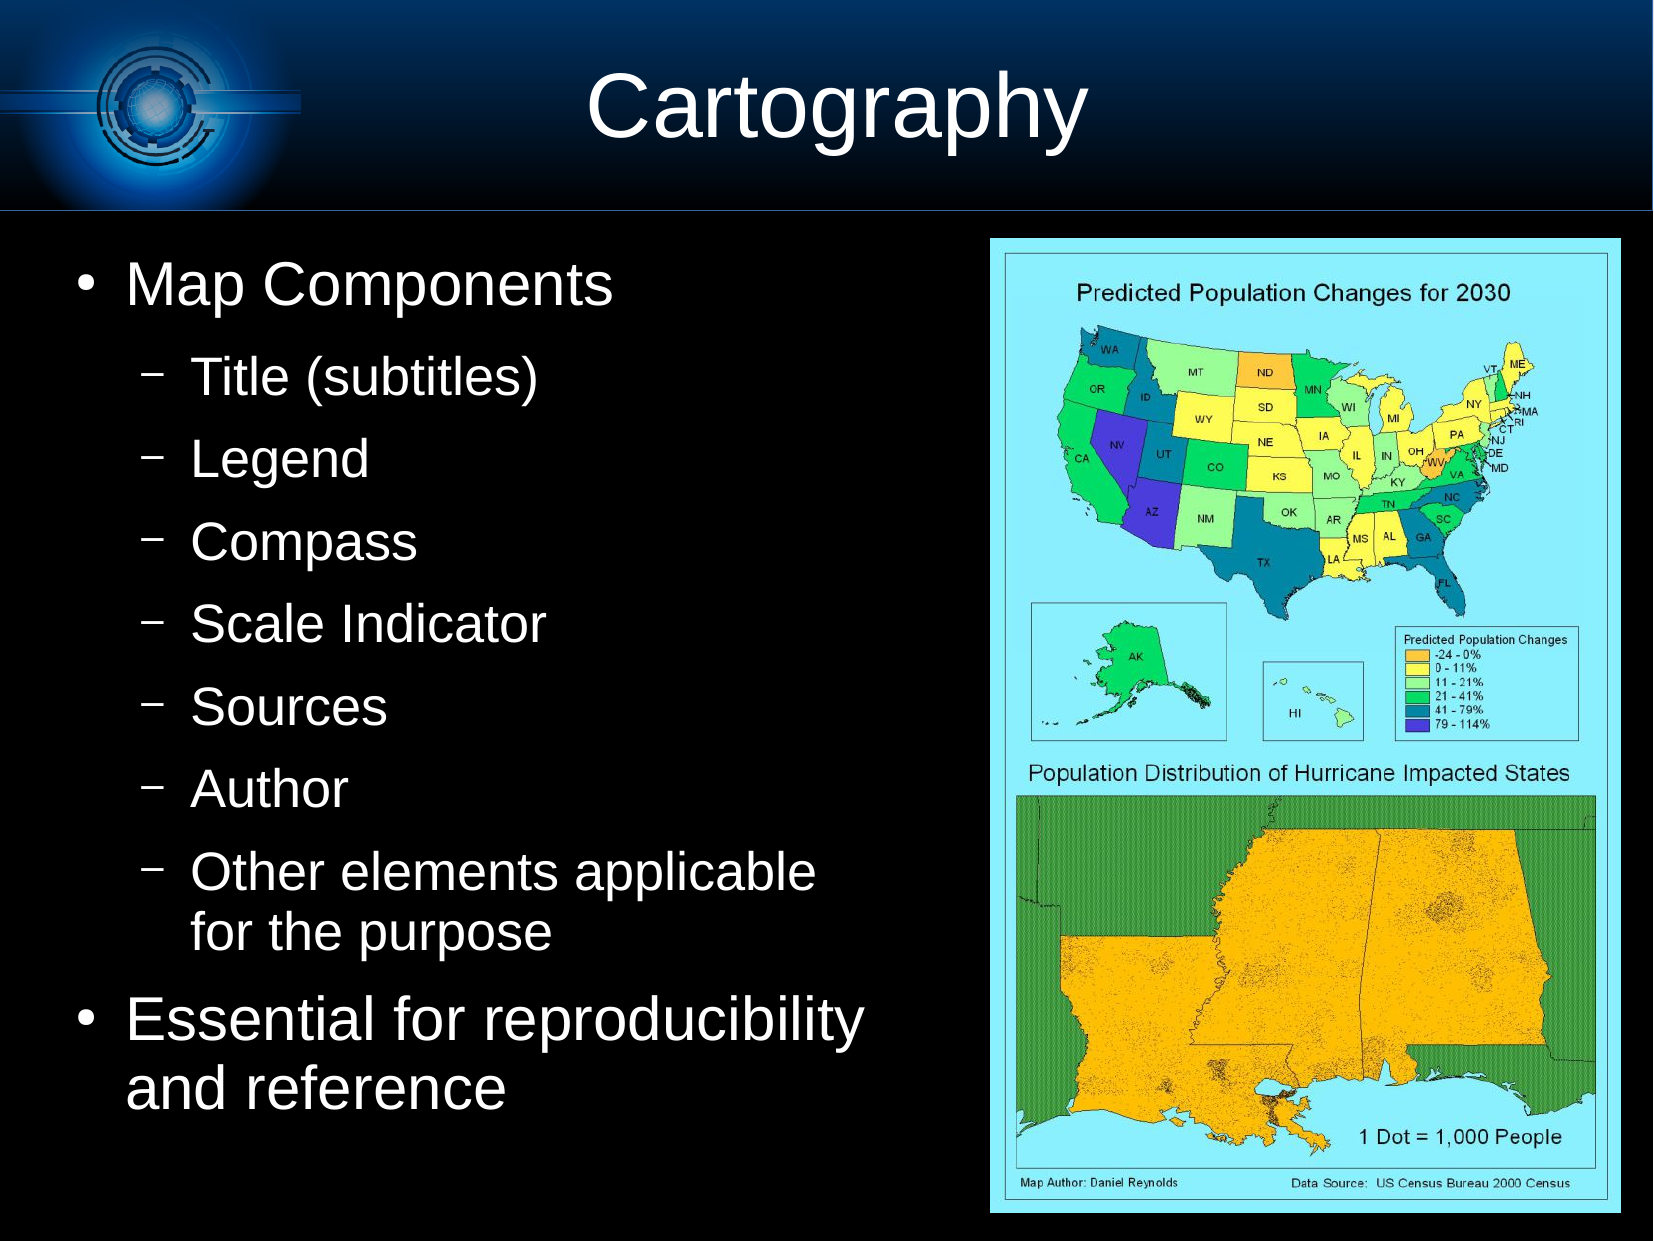

# Cartography
Map Components
Title (subtitles)
Legend
Compass
Scale Indicator
Sources
Author
Other elements applicable for the purpose
Essential for reproducibility and reference